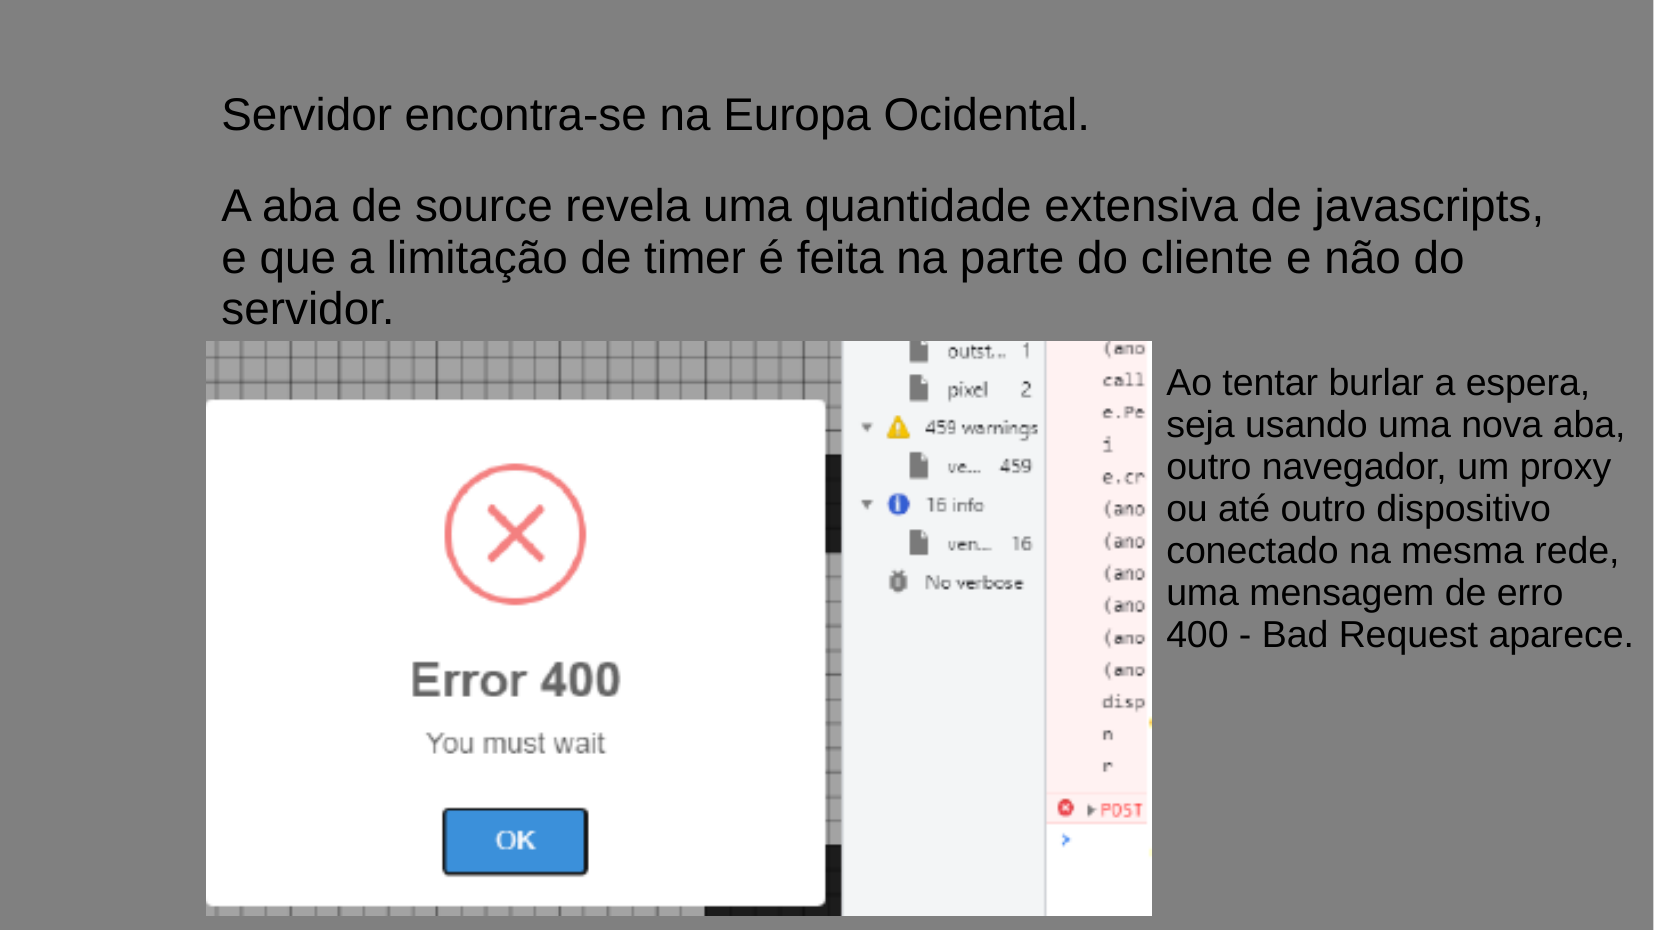

Servidor encontra-se na Europa Ocidental.
A aba de source revela uma quantidade extensiva de javascripts,
e que a limitação de timer é feita na parte do cliente e não do
servidor.
Ao tentar burlar a espera,
seja usando uma nova aba,
outro navegador, um proxy
ou até outro dispositivo
conectado na mesma rede,
uma mensagem de erro
400 - Bad Request aparece.